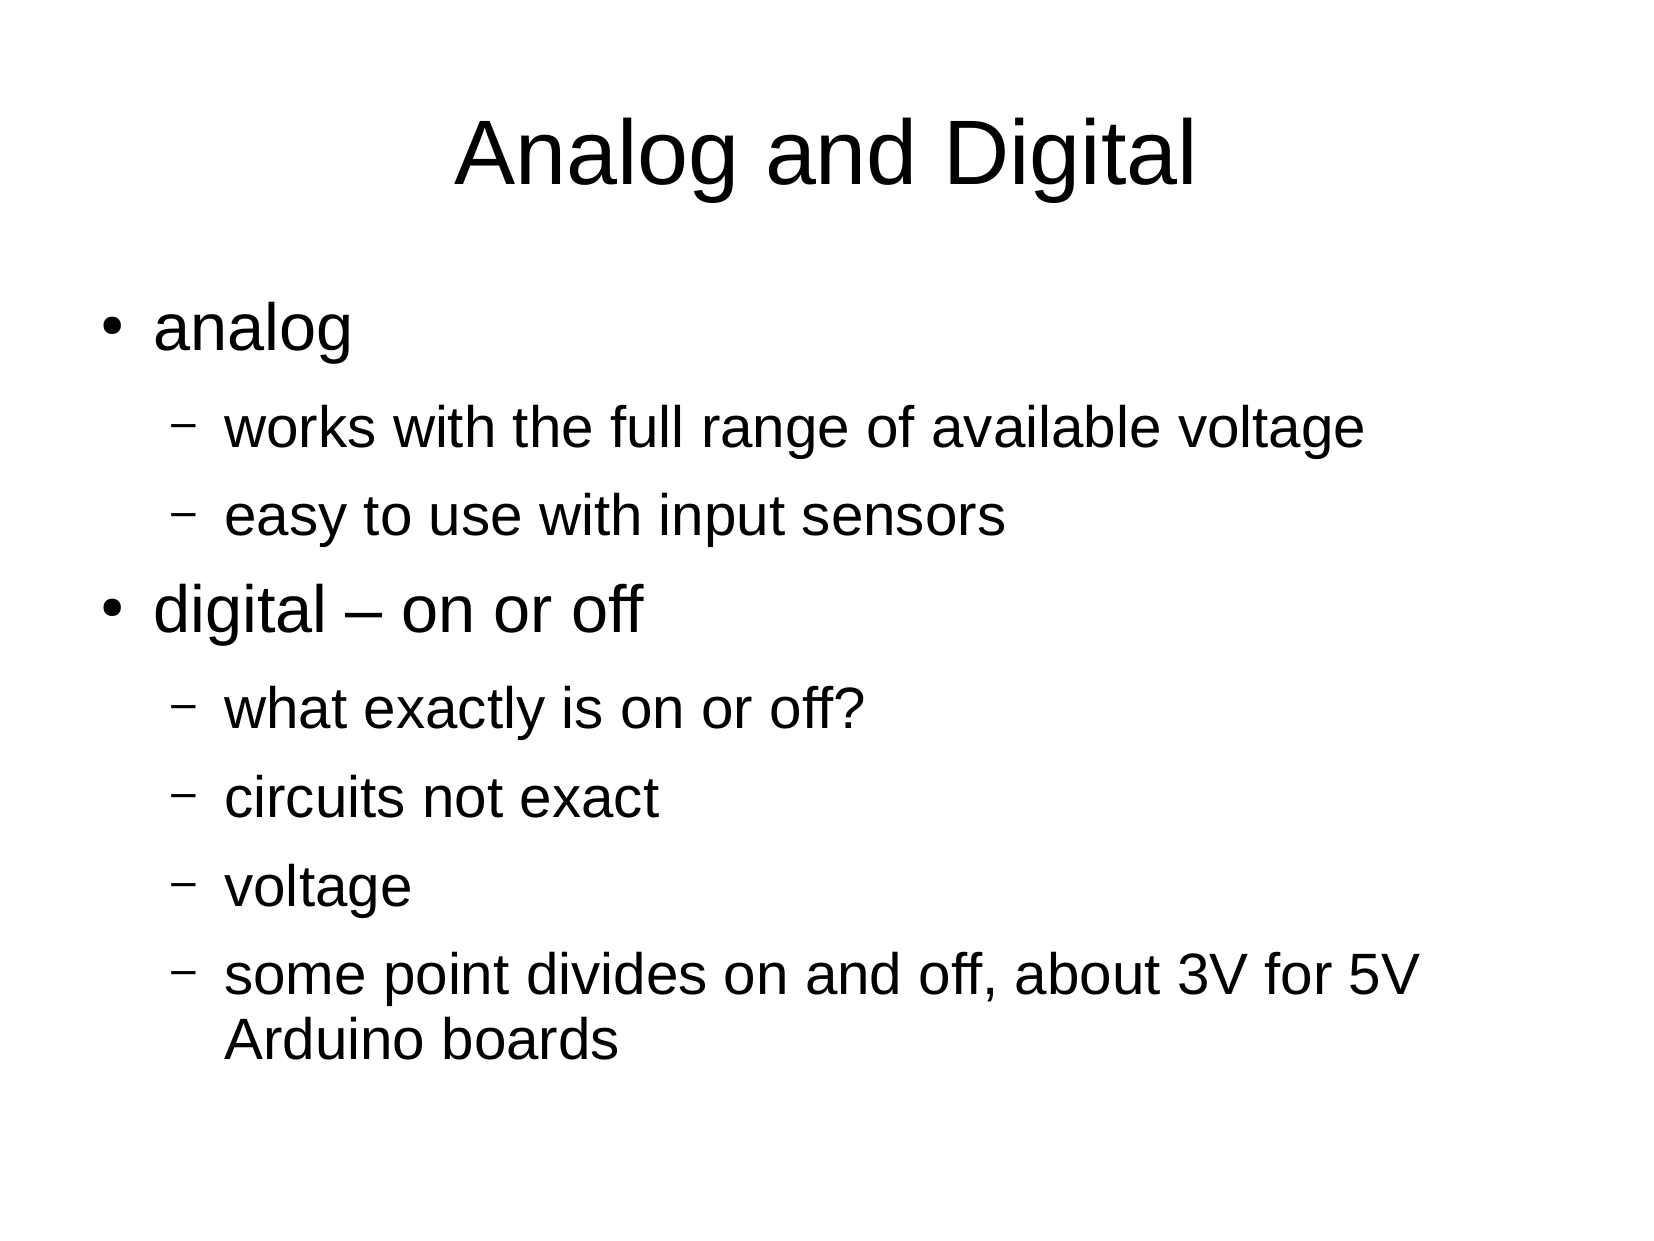

# Analog and Digital
analog
works with the full range of available voltage
easy to use with input sensors
digital – on or off
what exactly is on or off?
circuits not exact
voltage
some point divides on and off, about 3V for 5V Arduino boards